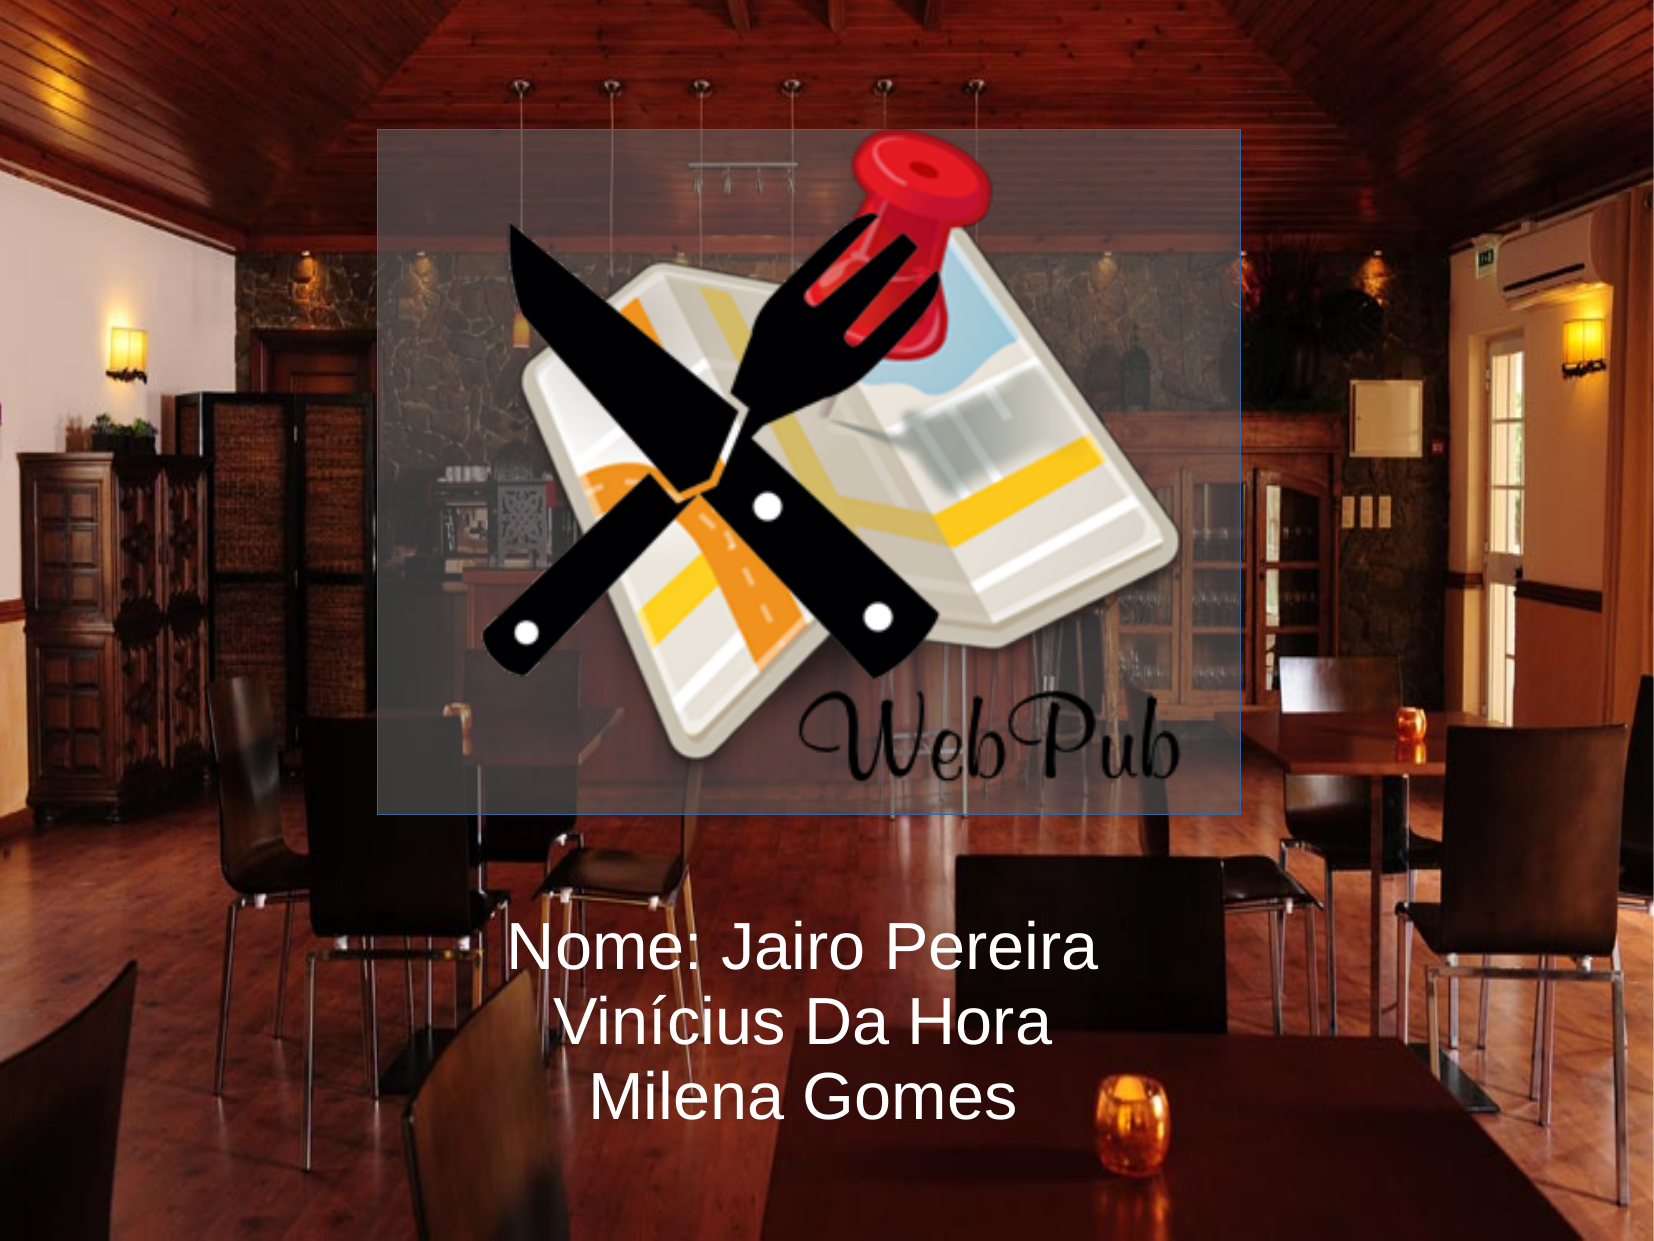

# Nome: Jairo Pereira
Vinícius Da Hora
Milena Gomes